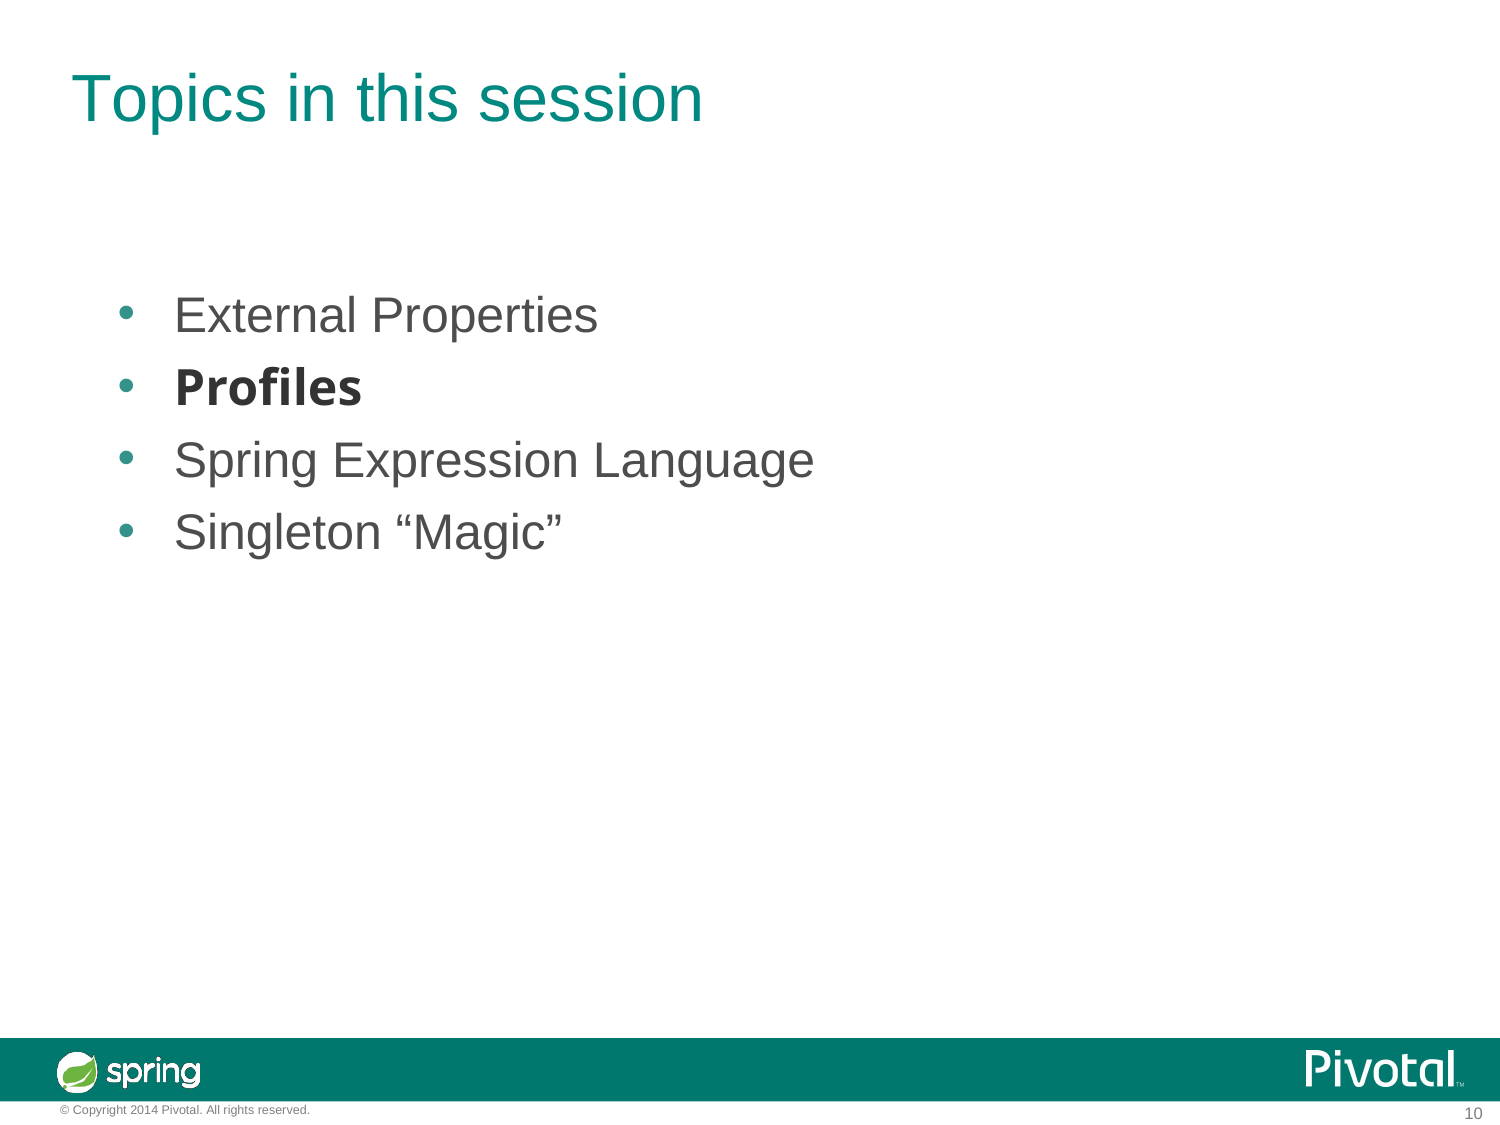

# Topics in this session
External Properties
Profiles
Spring Expression Language
Singleton “Magic”